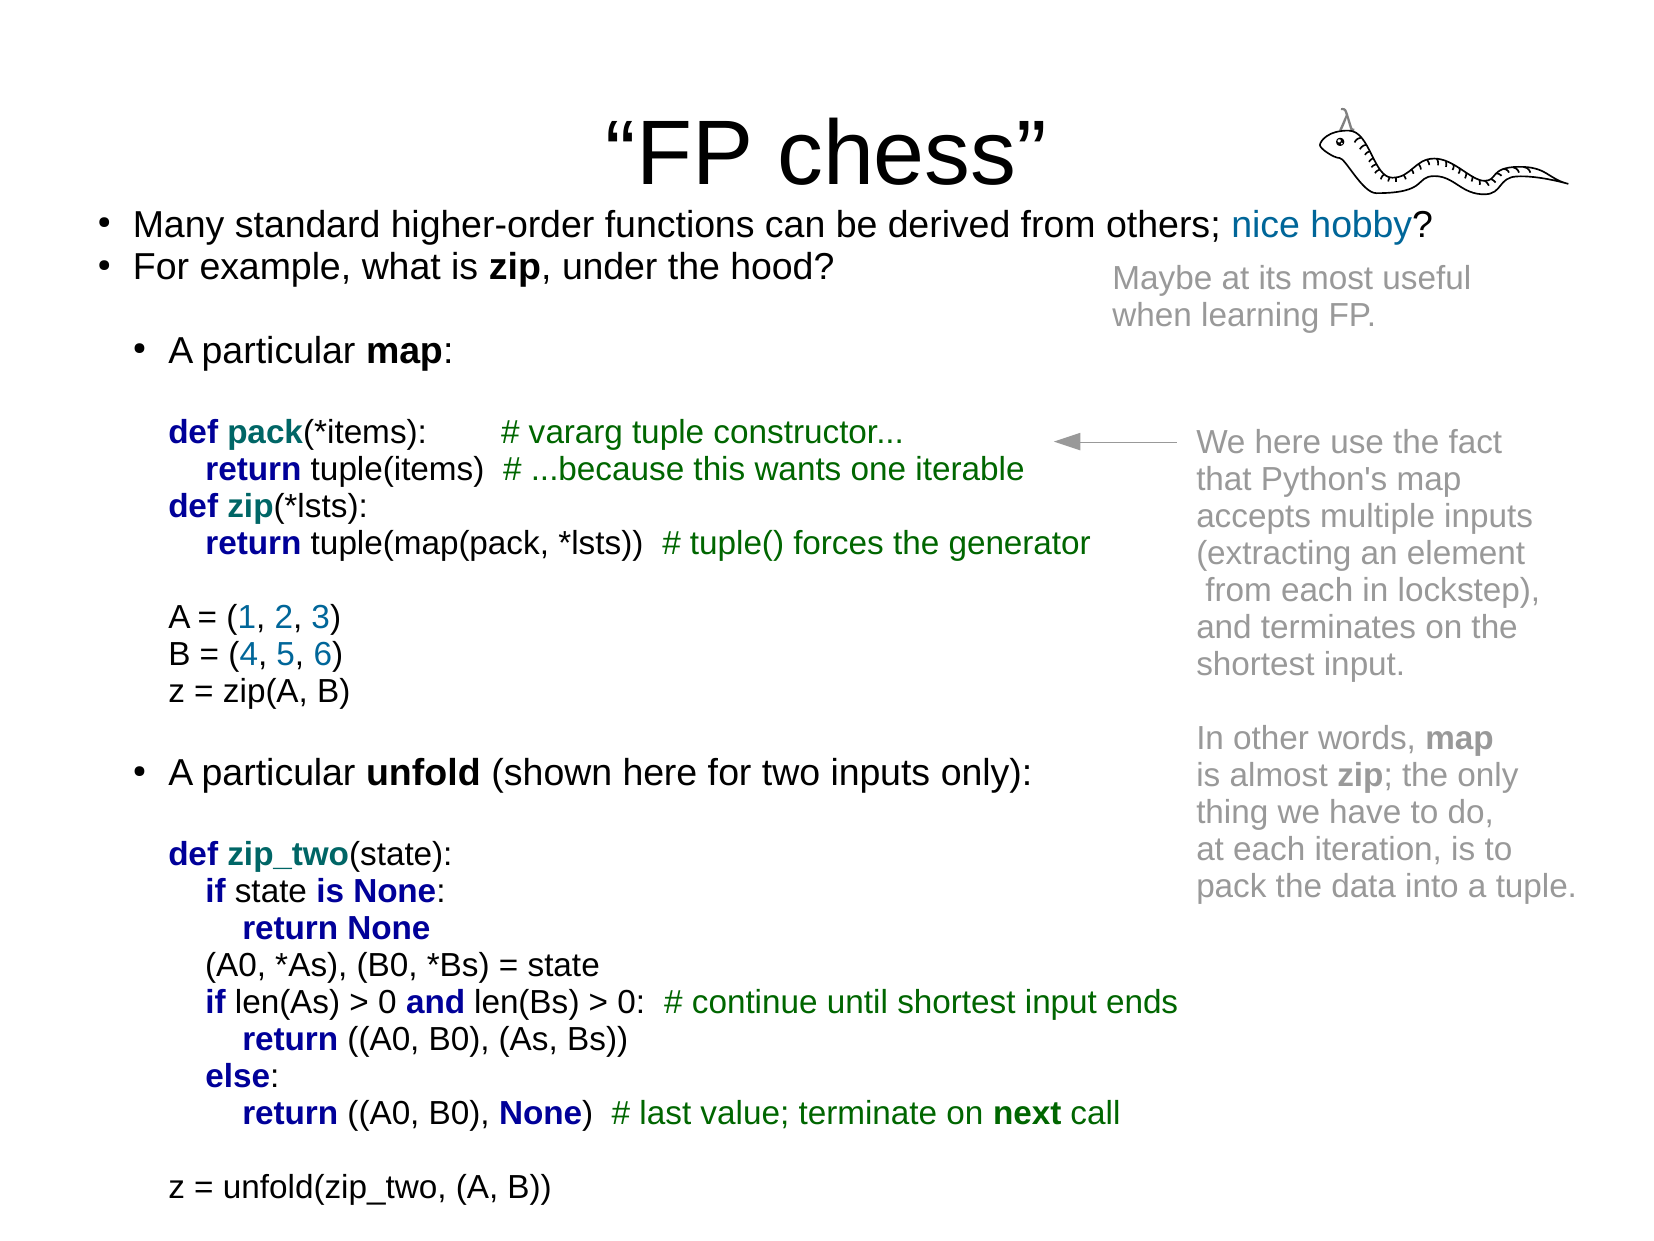

# “FP chess”
Many standard higher-order functions can be derived from others; nice hobby?
For example, what is zip, under the hood?
A particular map:
def pack(*items): # vararg tuple constructor...
 return tuple(items) # ...because this wants one iterable
def zip(*lsts):
 return tuple(map(pack, *lsts)) # tuple() forces the generator
A = (1, 2, 3)
B = (4, 5, 6)
z = zip(A, B)
A particular unfold (shown here for two inputs only):
def zip_two(state):
 if state is None:
 return None
 (A0, *As), (B0, *Bs) = state
 if len(As) > 0 and len(Bs) > 0: # continue until shortest input ends
 return ((A0, B0), (As, Bs))
 else:
 return ((A0, B0), None) # last value; terminate on next call
z = unfold(zip_two, (A, B))
Maybe at its most useful
when learning FP.
We here use the fact
that Python's map
accepts multiple inputs
(extracting an element
 from each in lockstep),
and terminates on the
shortest input.
In other words, map
is almost zip; the only
thing we have to do,
at each iteration, is to
pack the data into a tuple.